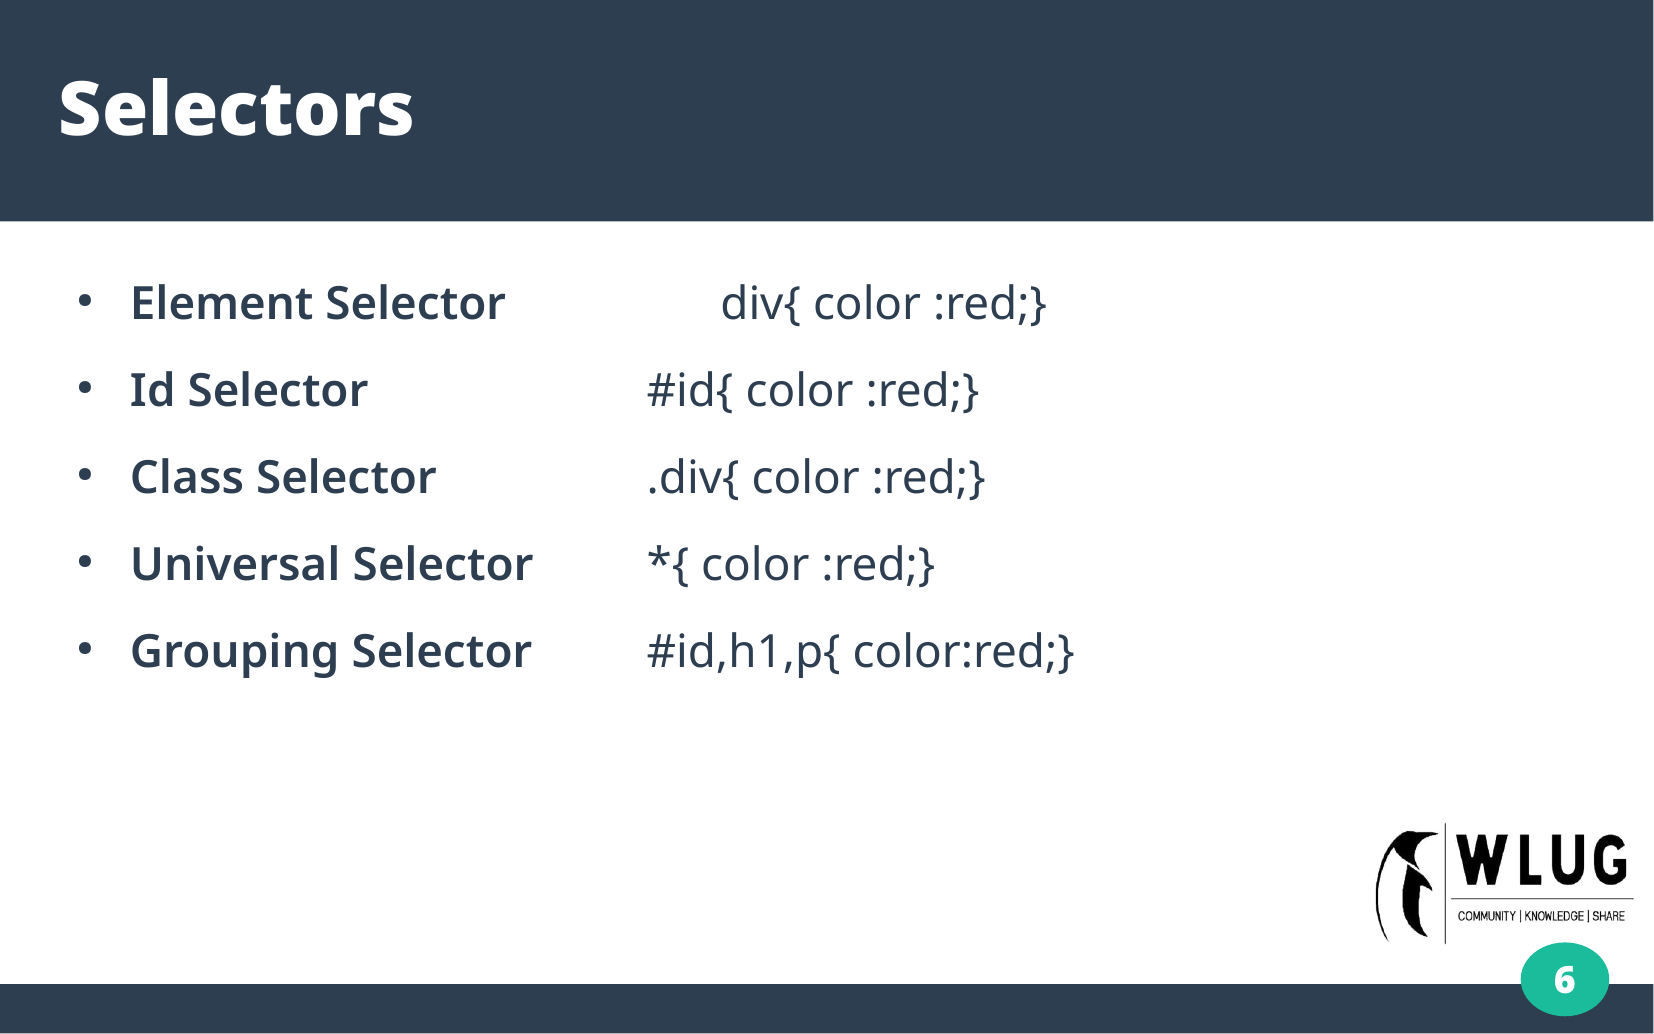

Selectors
# Element Selector			div{ color :red;}
Id Selector 				#id{ color :red;}
Class Selector 		 	.div{ color :red;}
Universal Selector 	*{ color :red;}
Grouping Selector 		#id,h1,p{ color:red;}
6